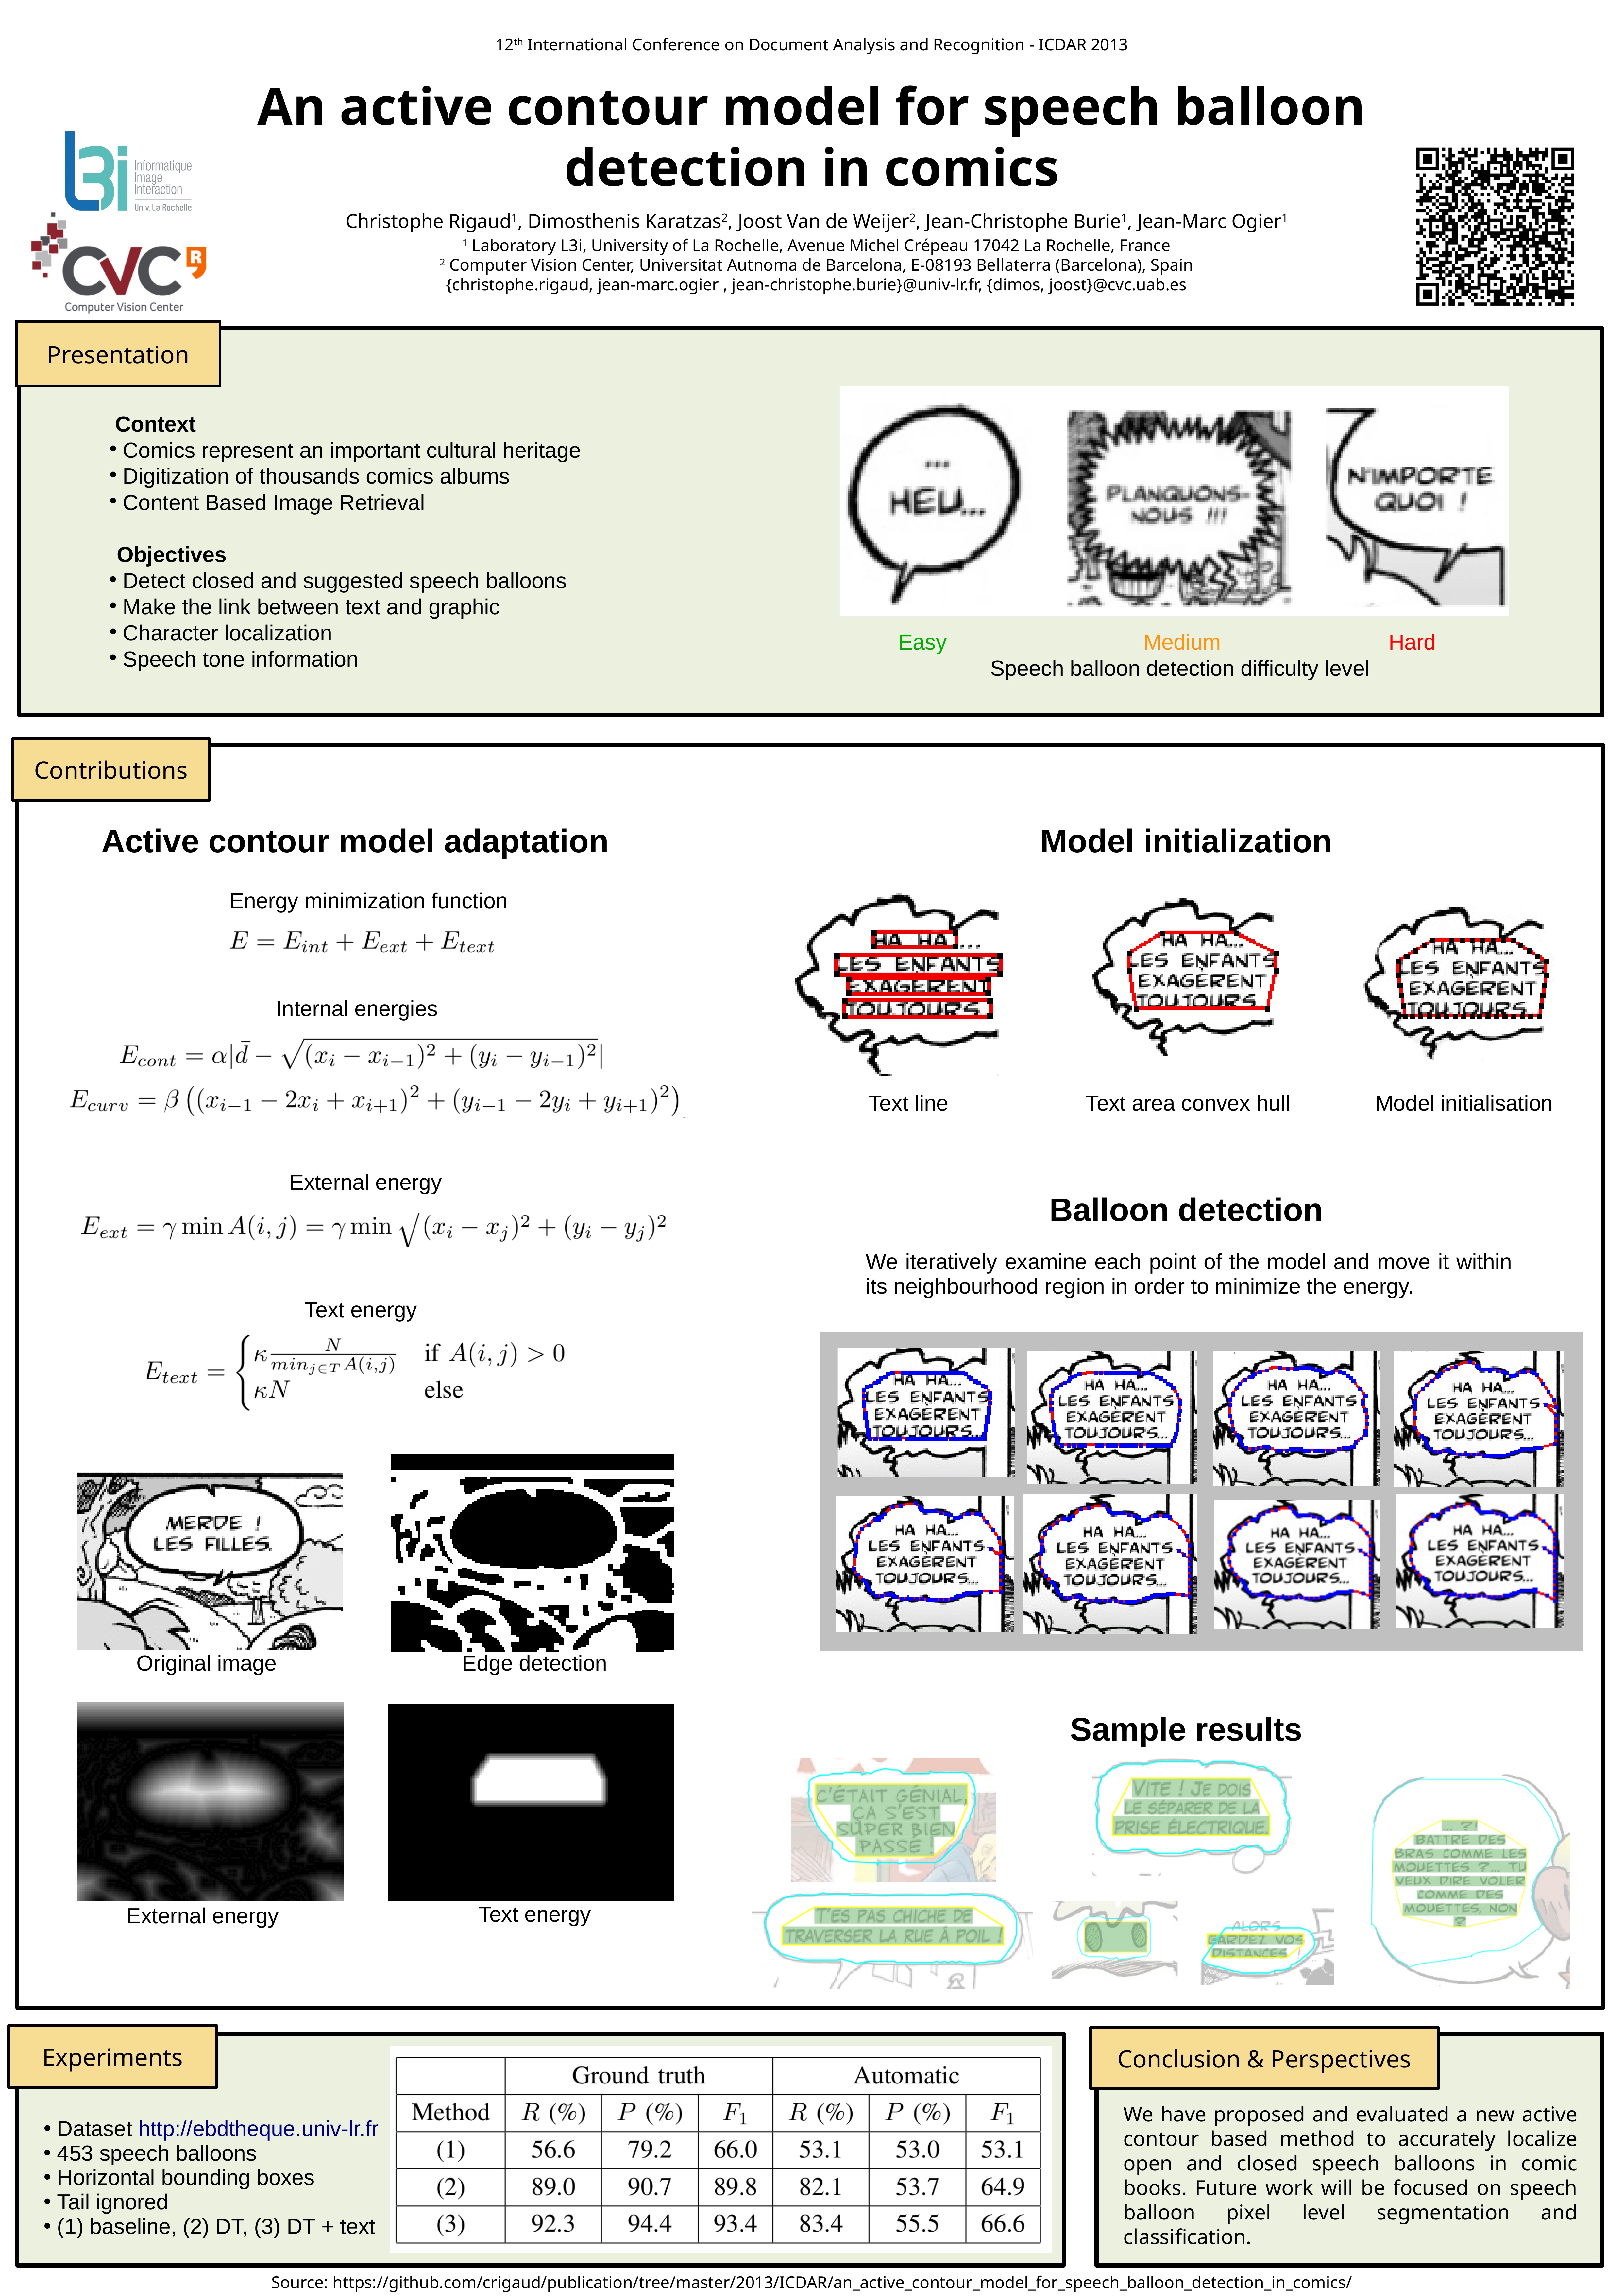

12th International Conference on Document Analysis and Recognition - ICDAR 2013
An active contour model for speech balloon
detection in comics
Christophe Rigaud1, Dimosthenis Karatzas2, Joost Van de Weijer2, Jean-Christophe Burie1, Jean-Marc Ogier1
1 Laboratory L3i, University of La Rochelle, Avenue Michel Crépeau 17042 La Rochelle, France
2 Computer Vision Center, Universitat Autnoma de Barcelona, E-08193 Bellaterra (Barcelona), Spain
{christophe.rigaud, jean-marc.ogier , jean-christophe.burie}@univ-lr.fr, {dimos, joost}@cvc.uab.es
Presentation
 Context
 Comics represent an important cultural heritage
 Digitization of thousands comics albums
 Content Based Image Retrieval
Objectives
 Detect closed and suggested speech balloons
 Make the link between text and graphic
 Character localization
 Speech tone information
Easy					Medium				Hard
Speech balloon detection difficulty level
Contributions
The problem of speech balloon outline detection can be posed as the fitting of a closed contour around text areas.
Active contour model adaptation
Model initialization
Energy minimization function
Internal energies
	Text line						Text area convex hull				Model initialisation
External energy
Balloon detection
We iteratively examine each point of the model and move it within its neighbourhood region in order to minimize the energy.
Text energy
Original image
Edge detection
Sample results
Text energy
External energy
Experiments
Conclusion & Perspectives
We have proposed and evaluated a new active contour based method to accurately localize open and closed speech balloons in comic books. Future work will be focused on speech balloon pixel level segmentation and classification.
 Dataset http://ebdtheque.univ-lr.fr
 453 speech balloons
 Horizontal bounding boxes
 Tail ignored
 (1) baseline, (2) DT, (3) DT + text
Source: https://github.com/crigaud/publication/tree/master/2013/ICDAR/an_active_contour_model_for_speech_balloon_detection_in_comics/